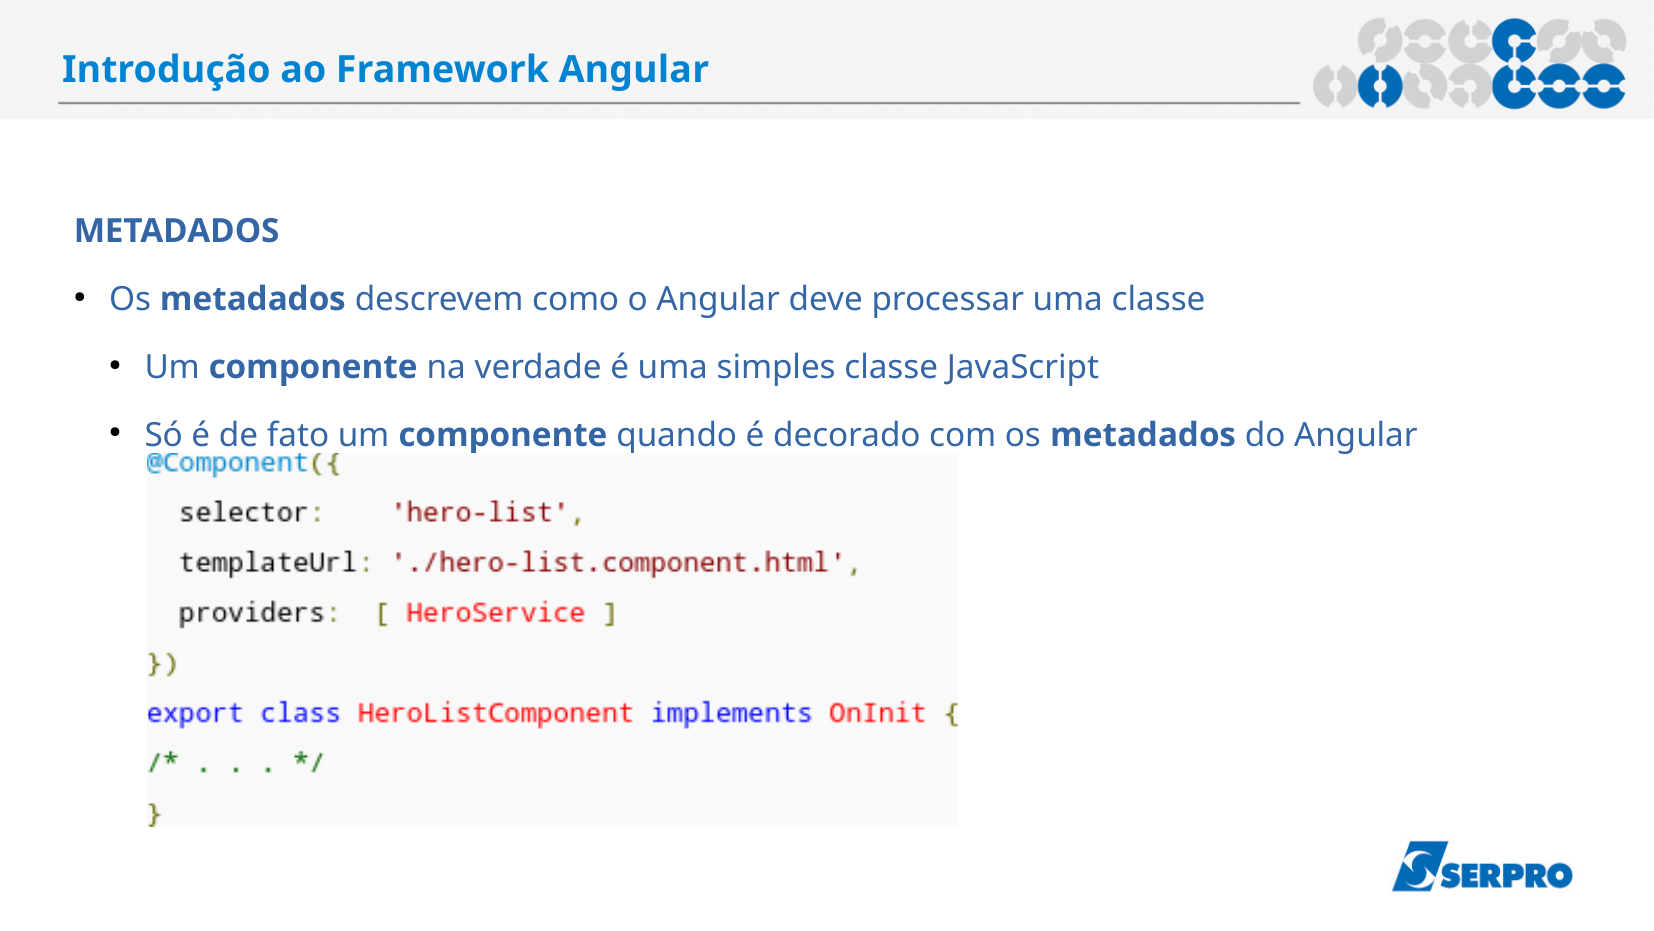

Introdução ao Framework Angular
METADADOS
Os metadados descrevem como o Angular deve processar uma classe
Um componente na verdade é uma simples classe JavaScript
Só é de fato um componente quando é decorado com os metadados do Angular